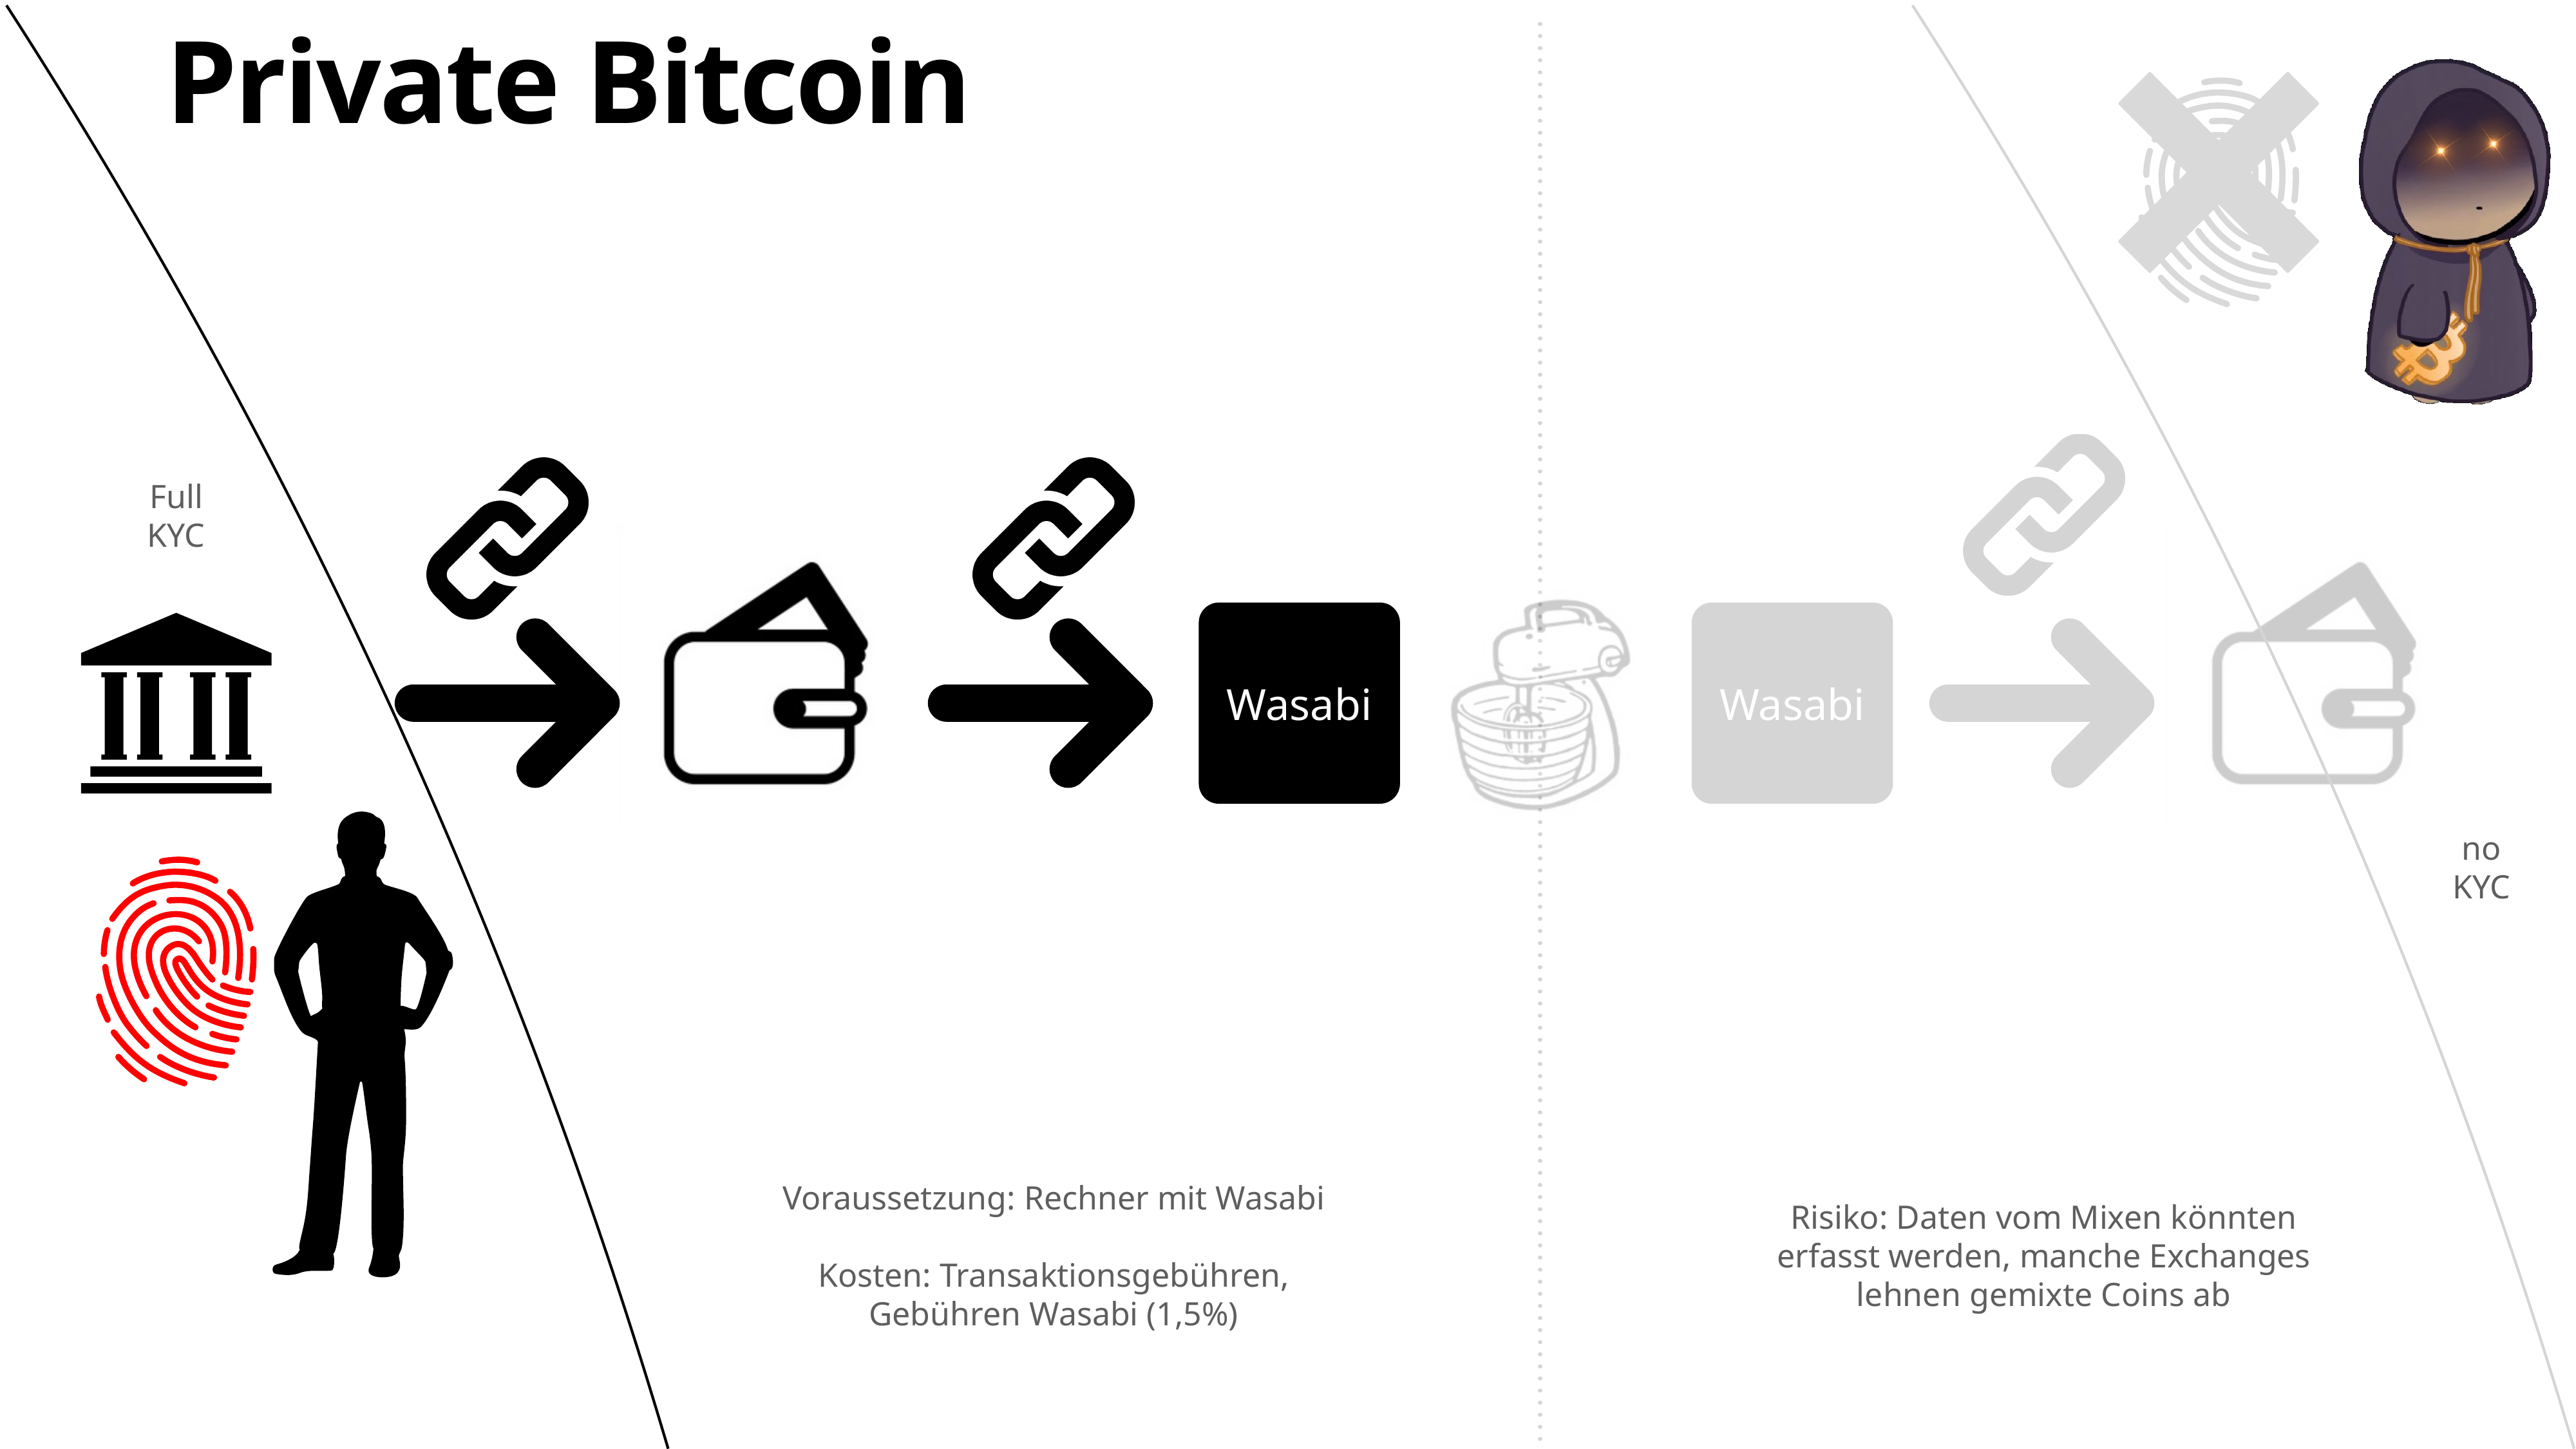

Private Bitcoin
Full
KYC
Wasabi
Wasabi
no
KYC
Voraussetzung: Rechner mit Wasabi
Kosten: Transaktionsgebühren, Gebühren Wasabi (1,5%)
Risiko: Daten vom Mixen könnten erfasst werden, manche Exchanges lehnen gemixte Coins ab